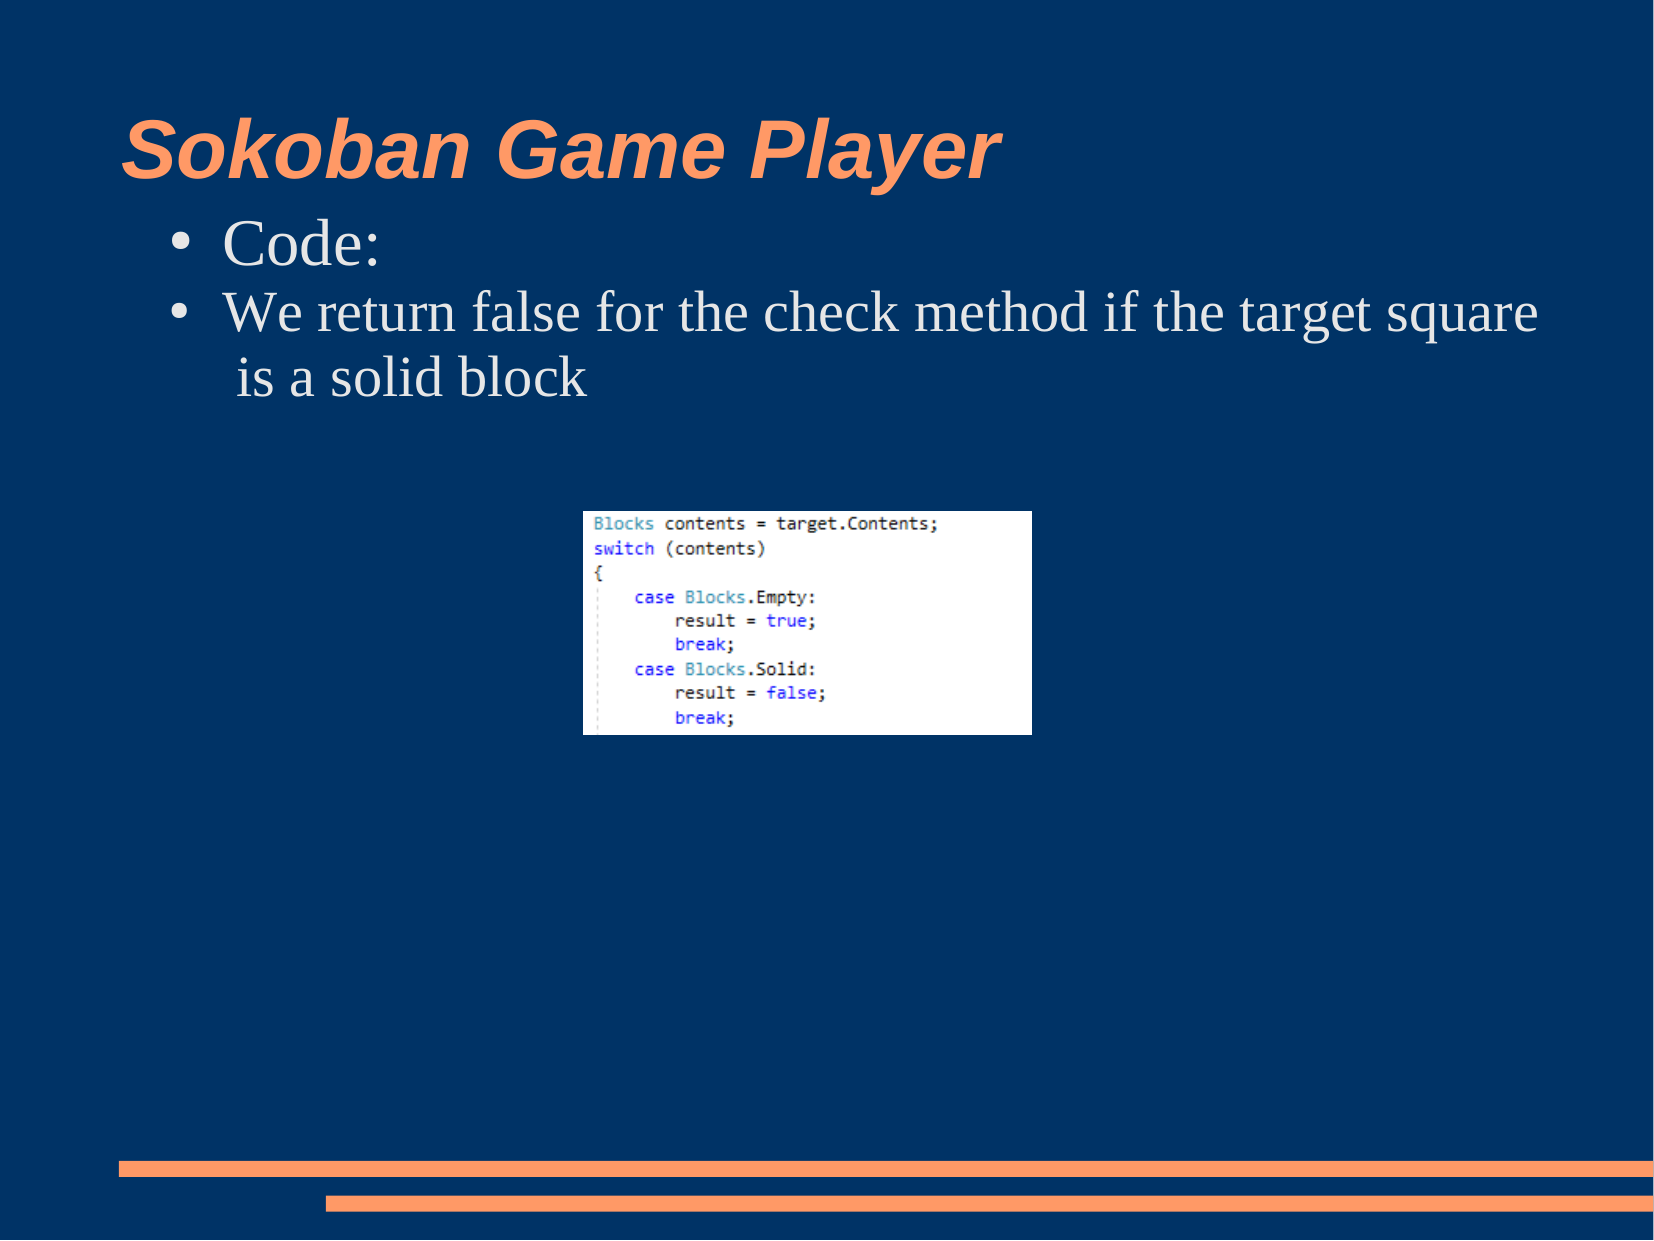

# Sokoban Game Player
Code:
We return false for the check method if the target square
 is a solid block